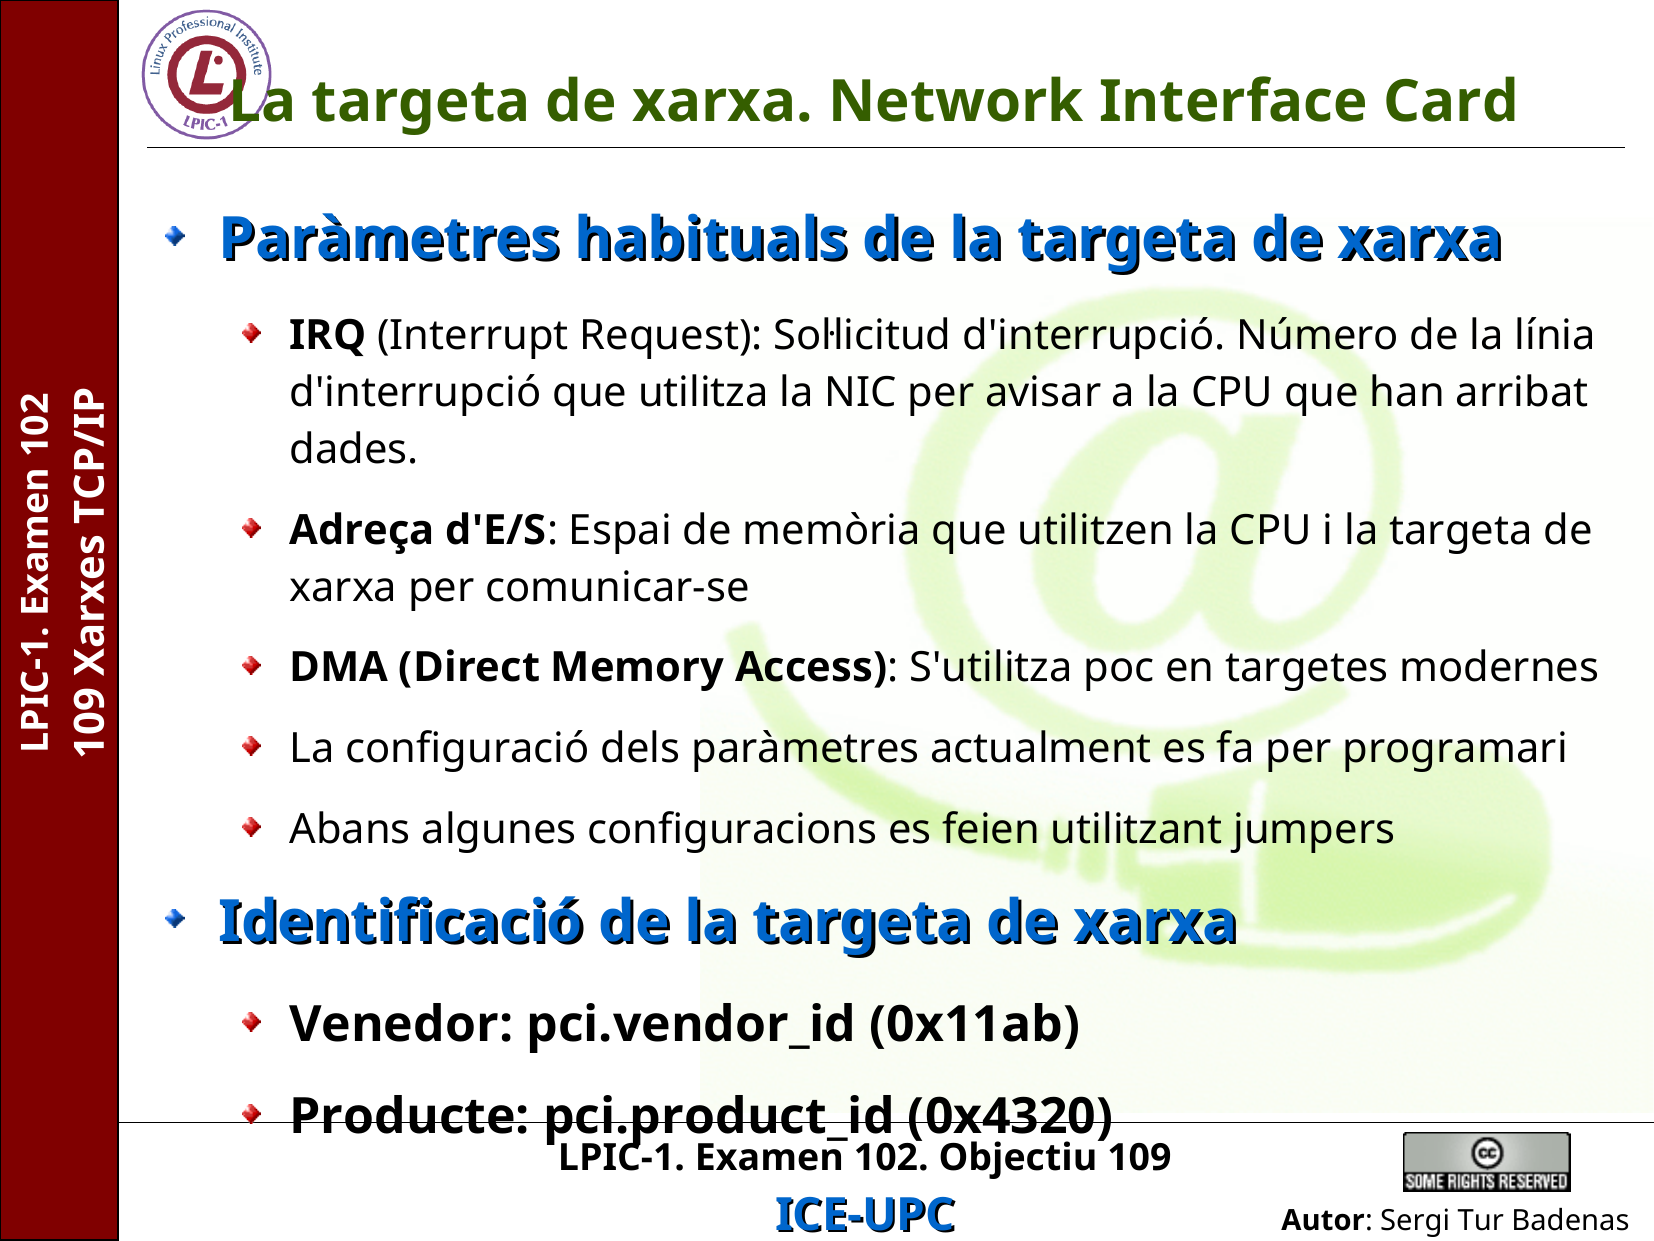

# La targeta de xarxa. Network Interface Card
Paràmetres habituals de la targeta de xarxa
IRQ (Interrupt Request): Sol·licitud d'interrupció. Número de la línia d'interrupció que utilitza la NIC per avisar a la CPU que han arribat dades.
Adreça d'E/S: Espai de memòria que utilitzen la CPU i la targeta de xarxa per comunicar-se
DMA (Direct Memory Access): S'utilitza poc en targetes modernes
La configuració dels paràmetres actualment es fa per programari
Abans algunes configuracions es feien utilitzant jumpers
Identificació de la targeta de xarxa
Venedor: pci.vendor_id (0x11ab)
Producte: pci.product_id (0x4320)